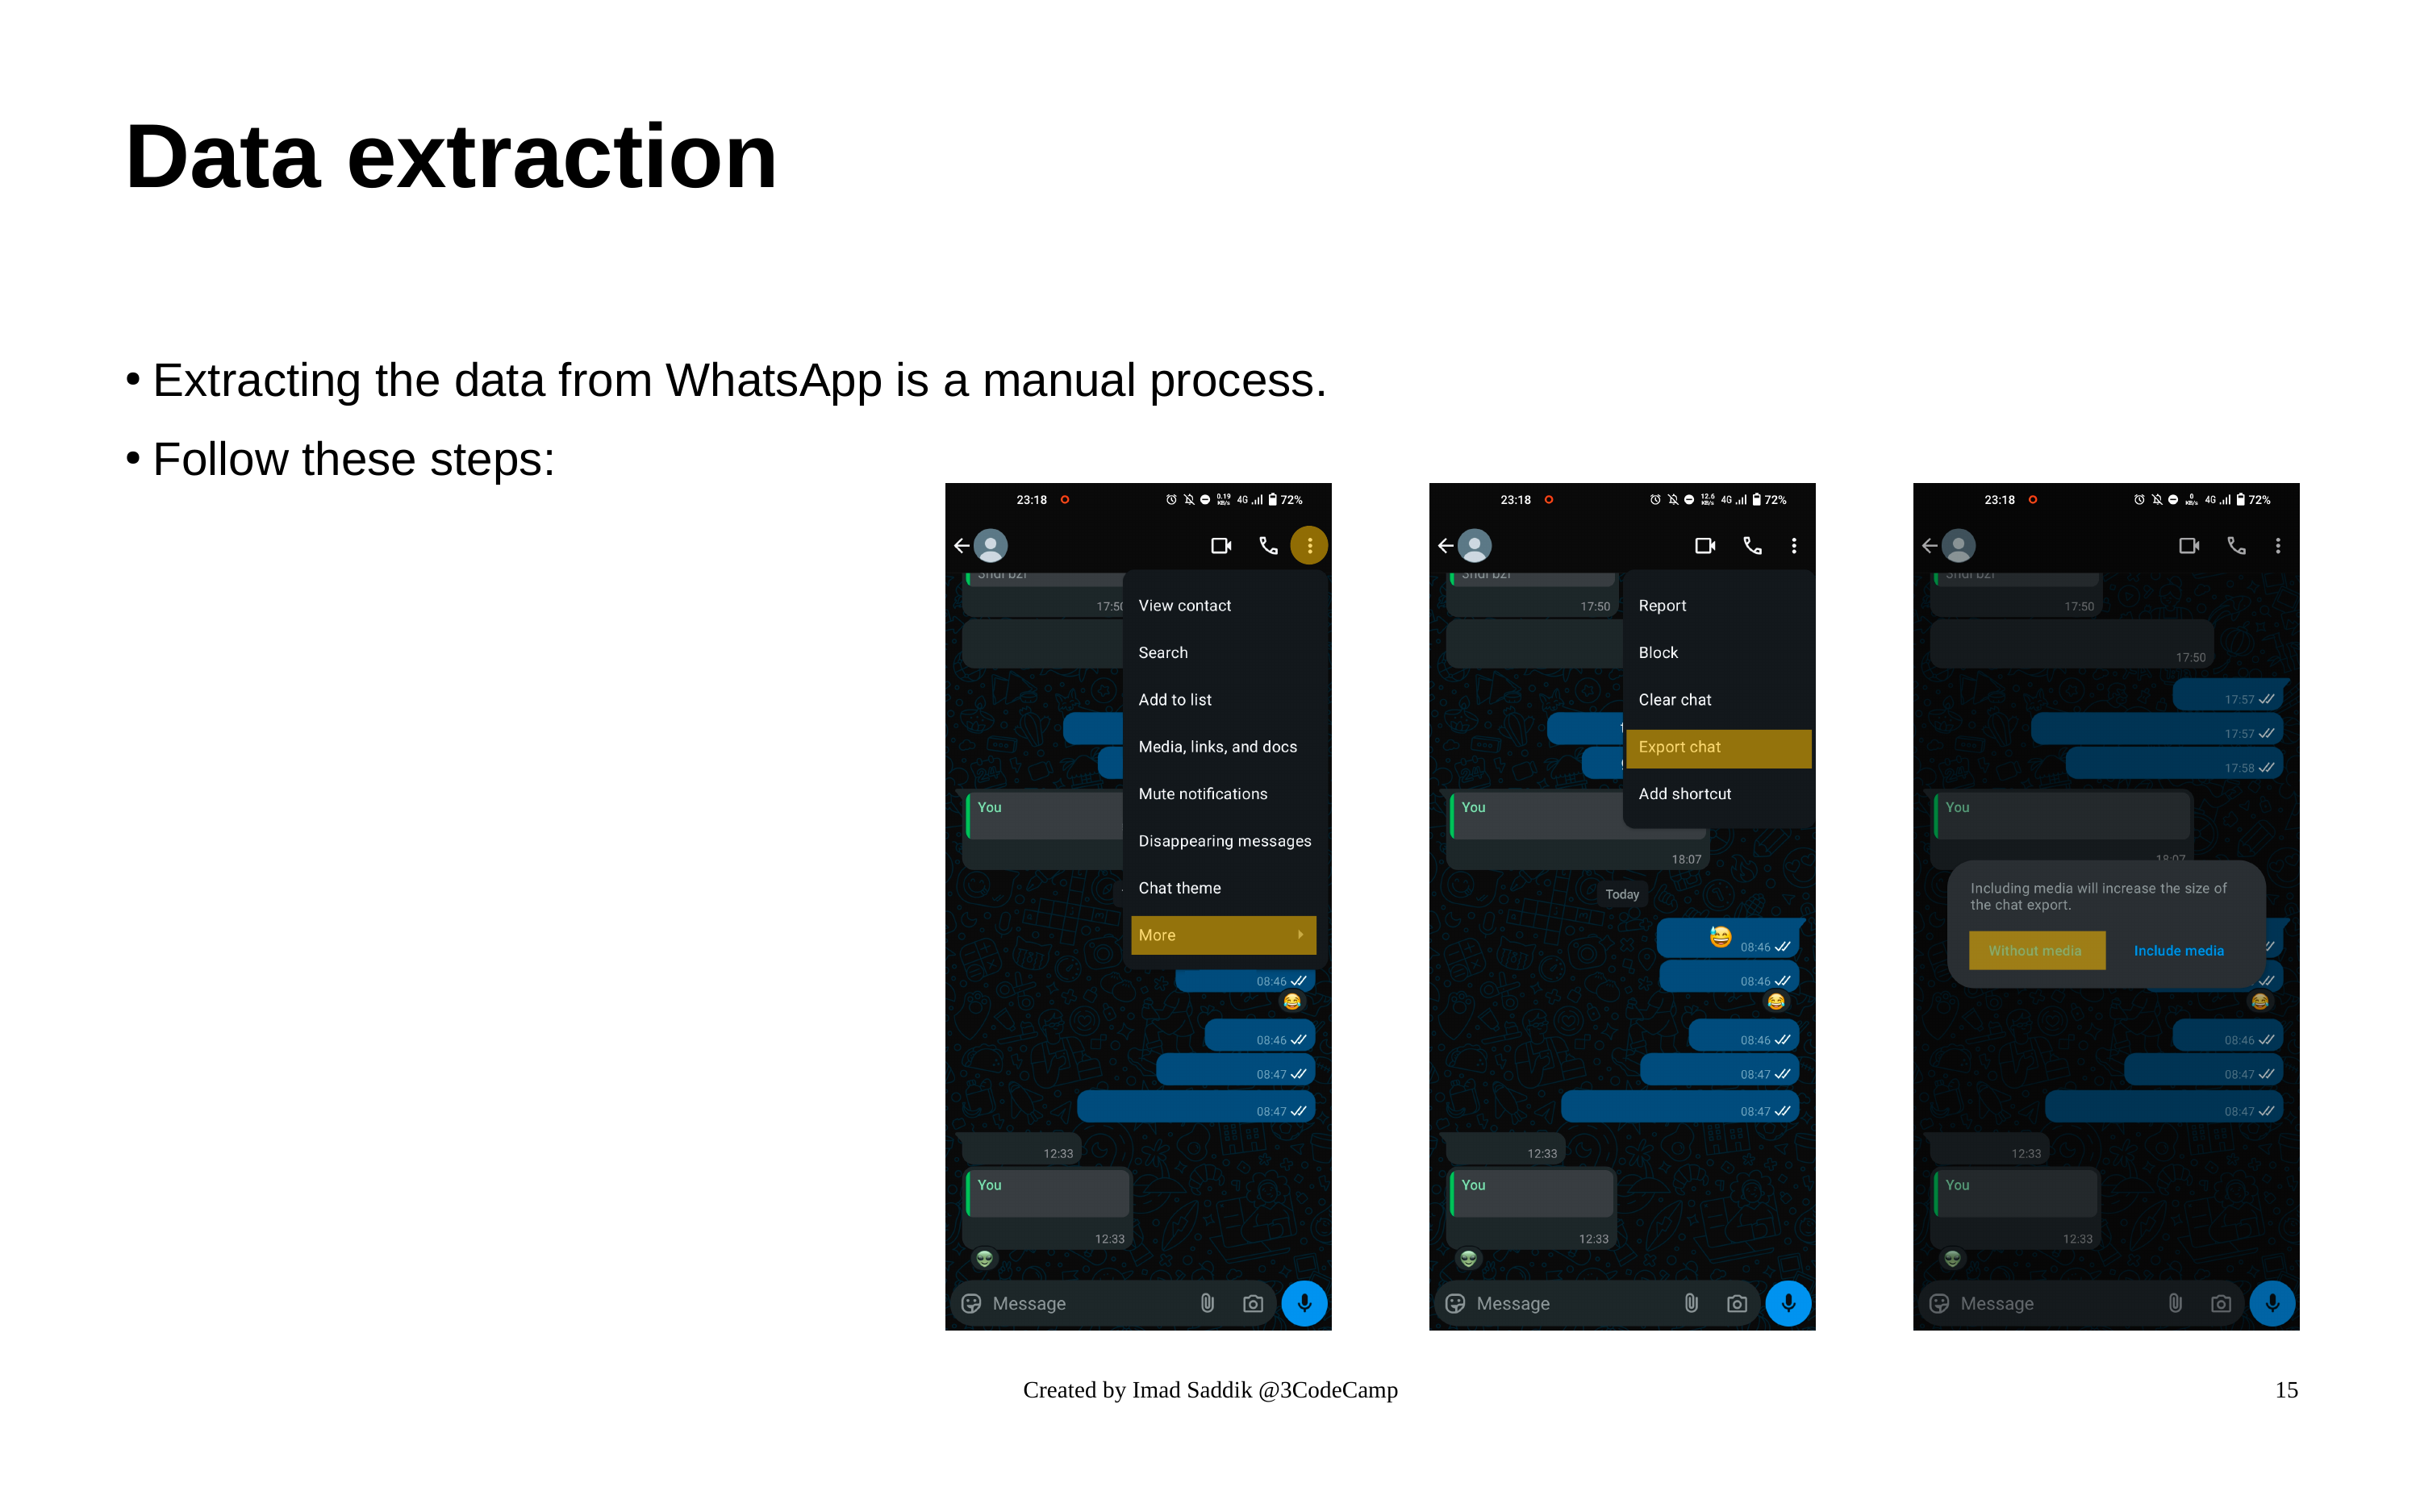

Data extraction
Extracting the data from WhatsApp is a manual process.
Follow these steps:
Created by Imad Saddik @3CodeCamp
15